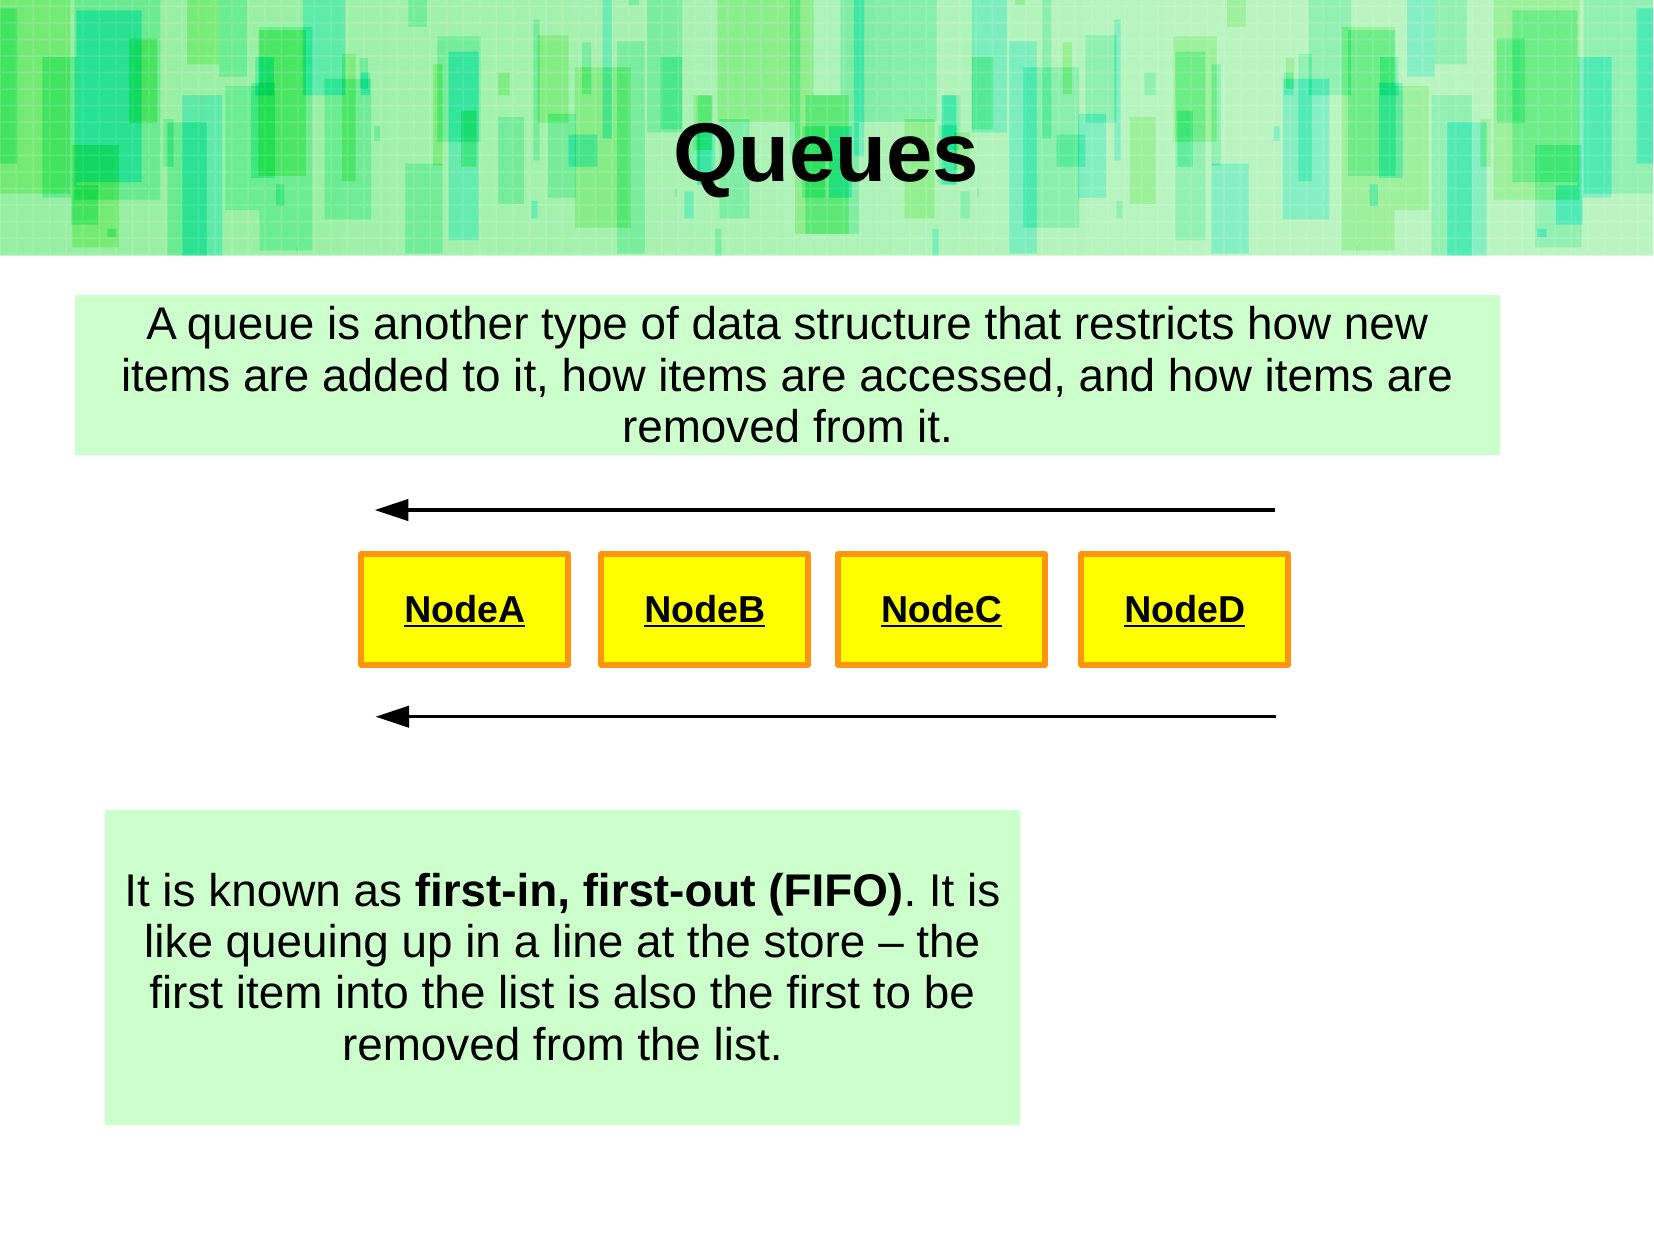

# Queues
A queue is another type of data structure that restricts how new items are added to it, how items are accessed, and how items are removed from it.
NodeA
NodeB
NodeC
NodeD
It is known as first-in, first-out (FIFO). It is like queuing up in a line at the store – the first item into the list is also the first to be removed from the list.